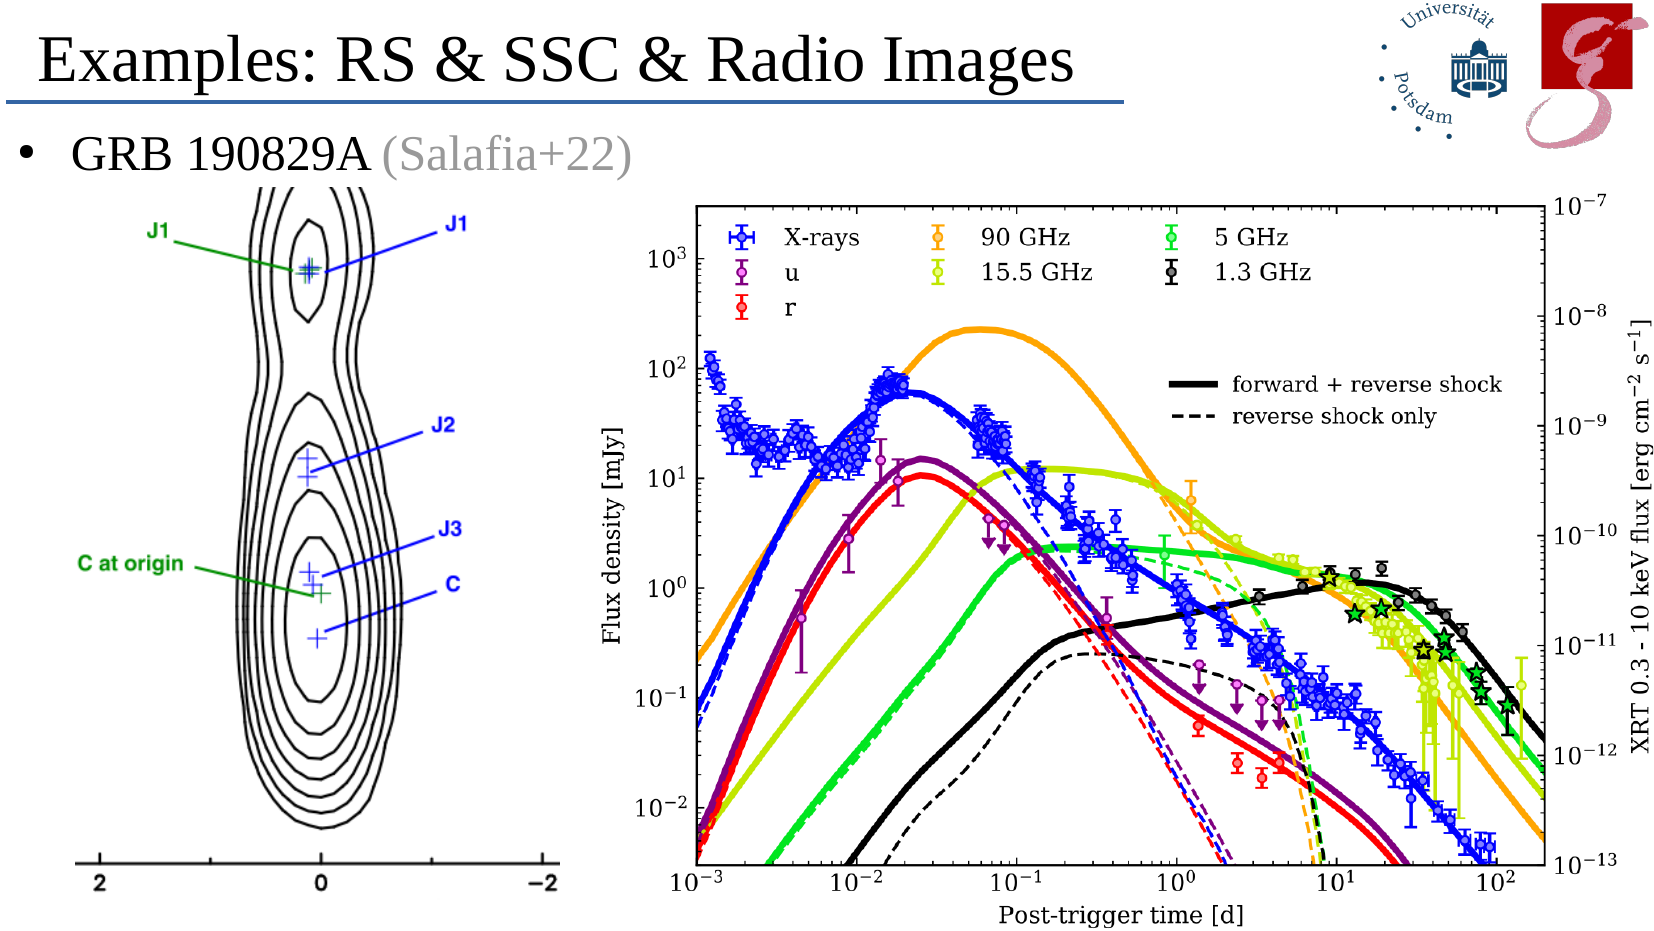

# Examples: RS & SSC & Radio Images
GRB 190829A (Salafia+22)